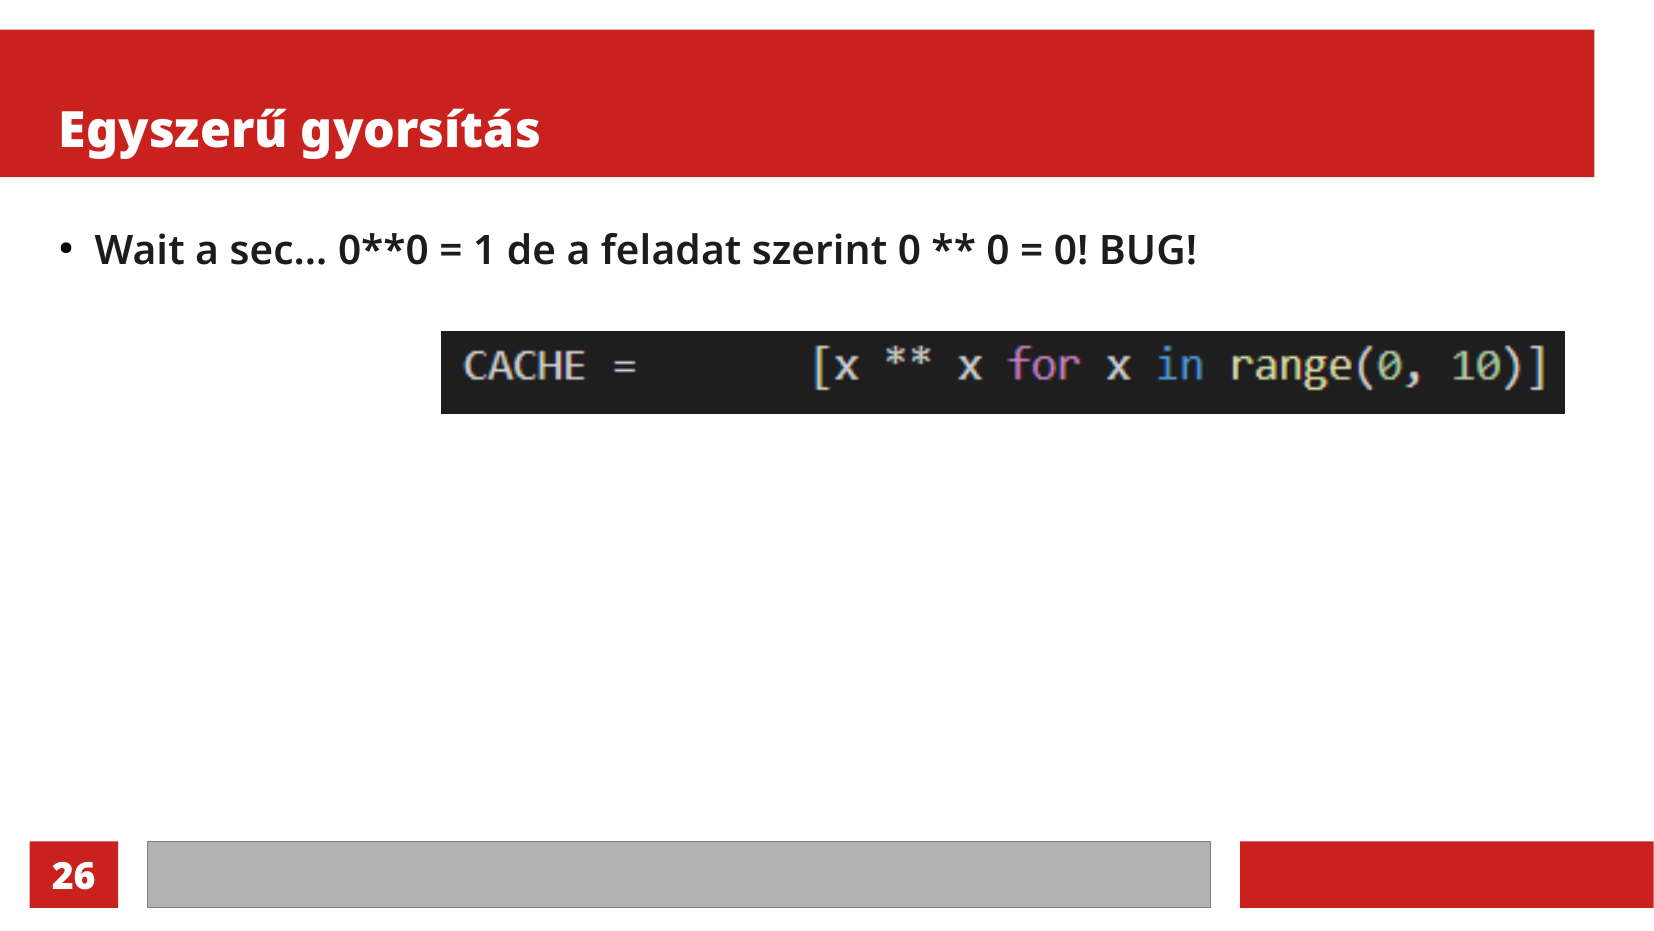

# Egyszerű gyorsítás
Wait a sec… 0**0 = 1 de a feladat szerint 0 ** 0 = 0! BUG!
26